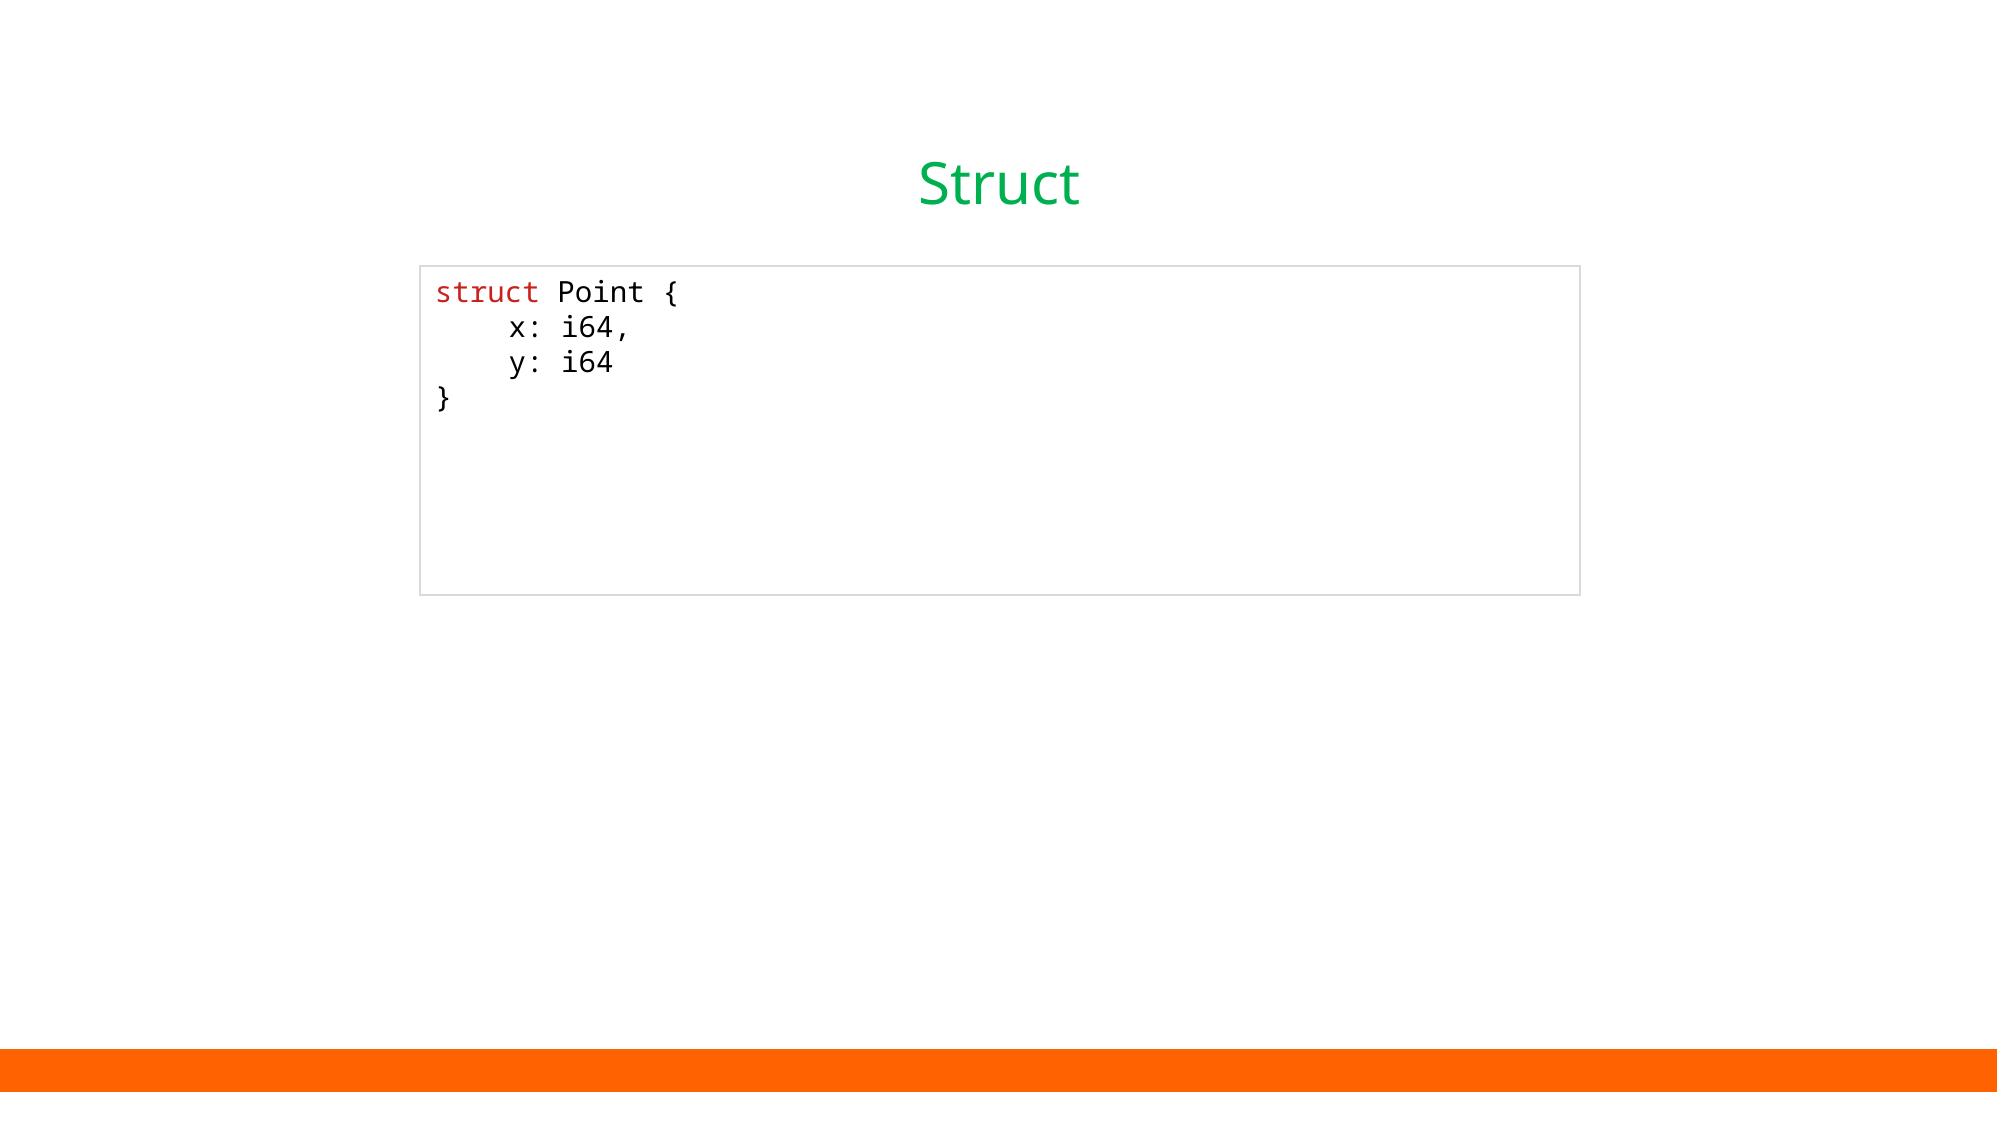

# Struct
struct Point {
	x: i64,
	y: i64
}